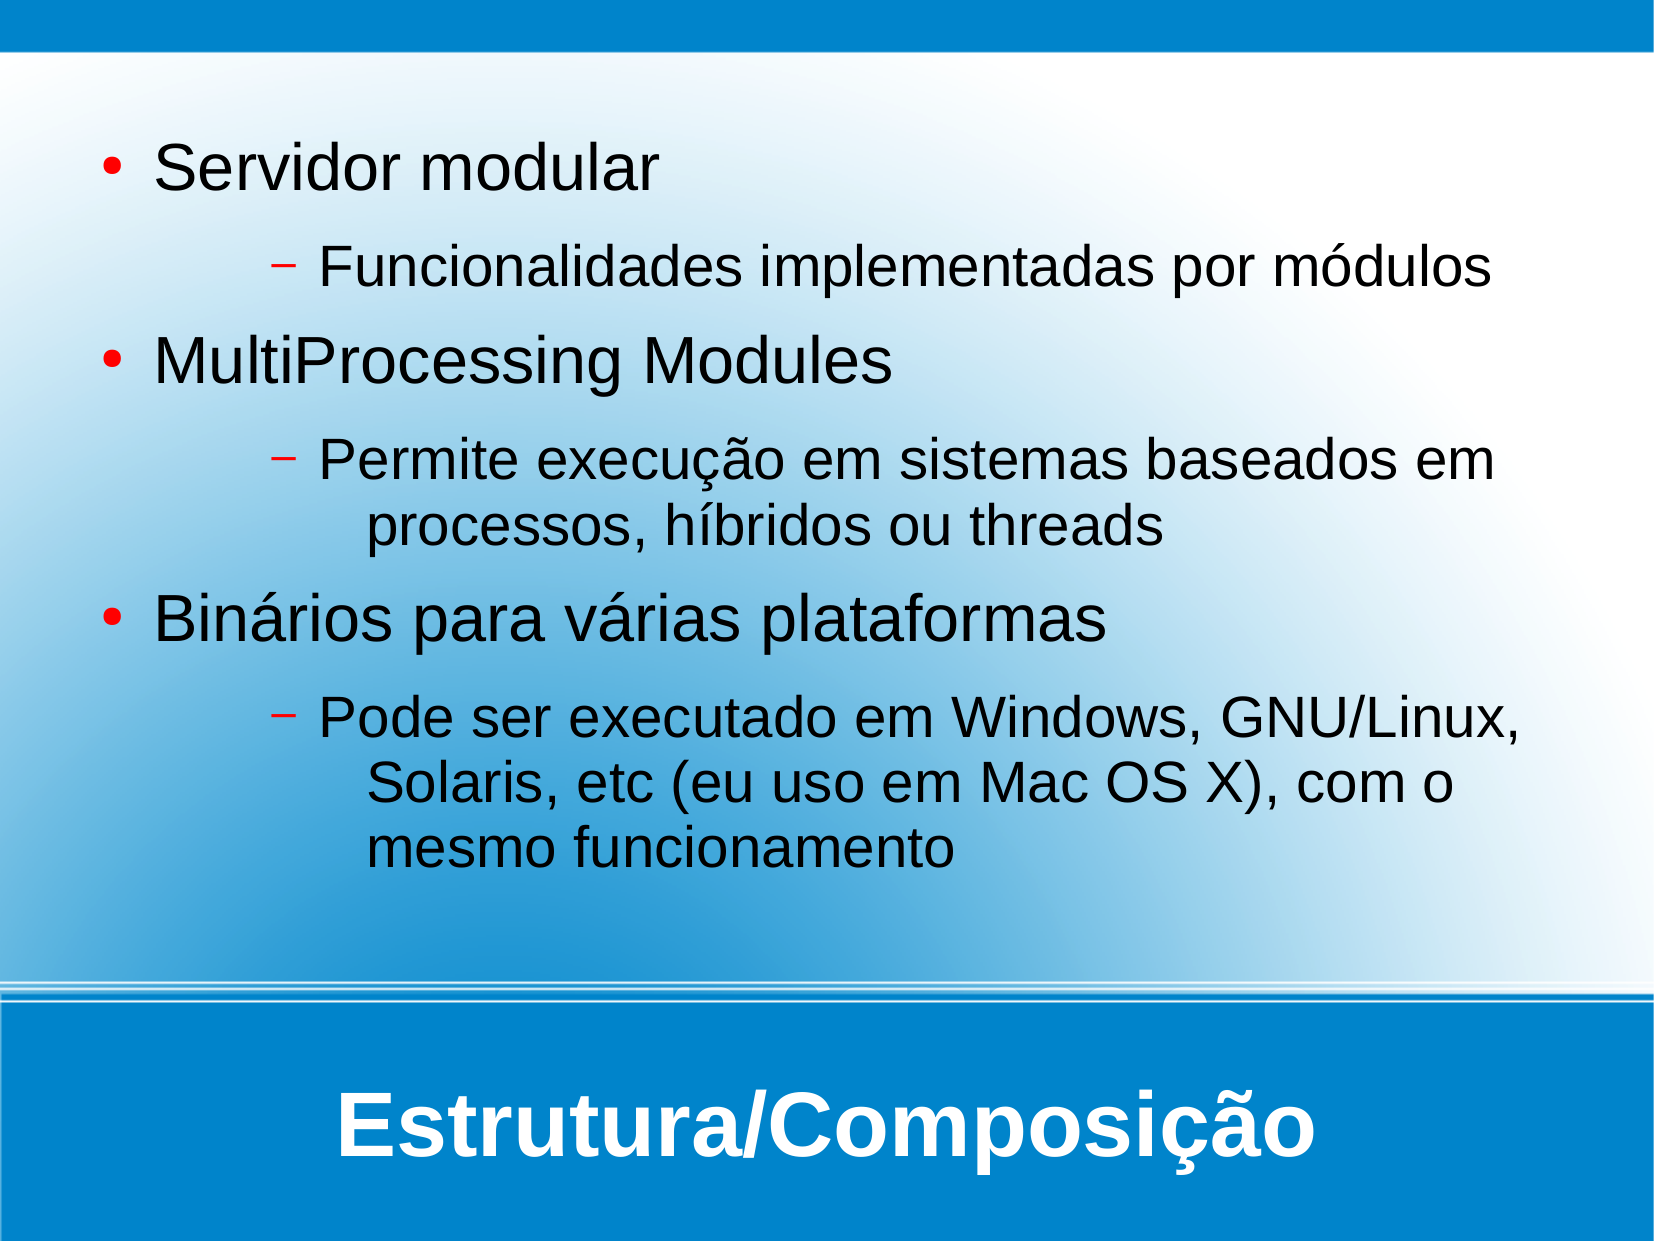

Servidor modular
Funcionalidades implementadas por módulos
MultiProcessing Modules
Permite execução em sistemas baseados em processos, híbridos ou threads
Binários para várias plataformas
Pode ser executado em Windows, GNU/Linux, Solaris, etc (eu uso em Mac OS X), com o mesmo funcionamento
# Estrutura/Composição